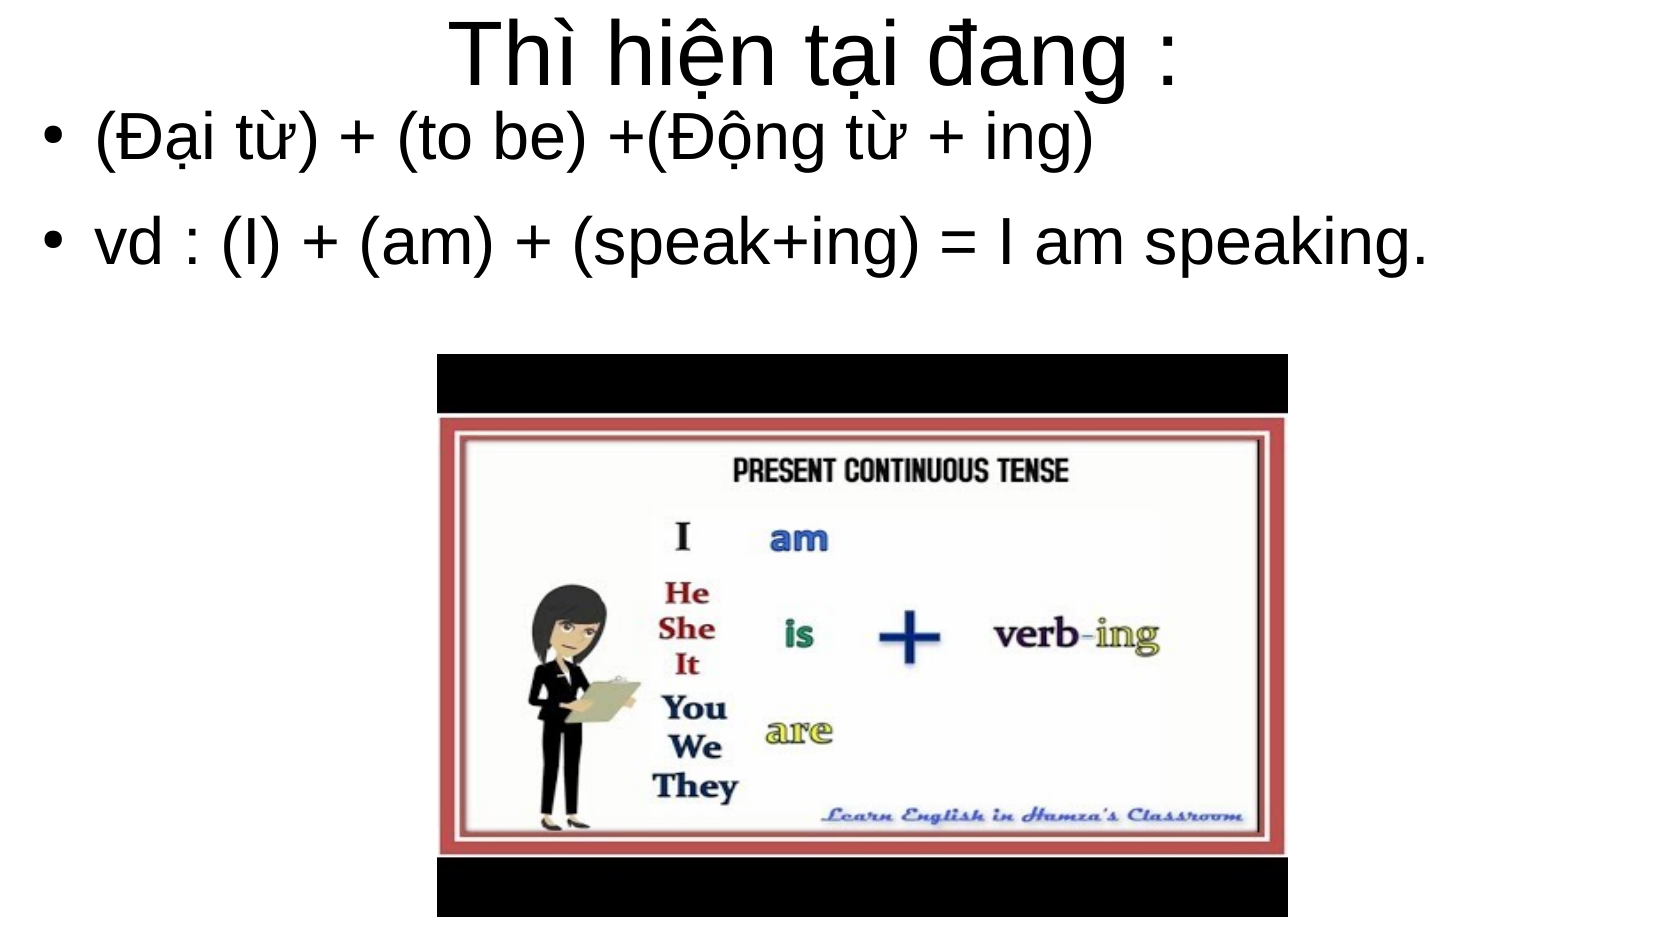

# Thì hiện tại đang :
(Đại từ) + (to be) +(Động từ + ing)
vd : (I) + (am) + (speak+ing) = I am speaking.